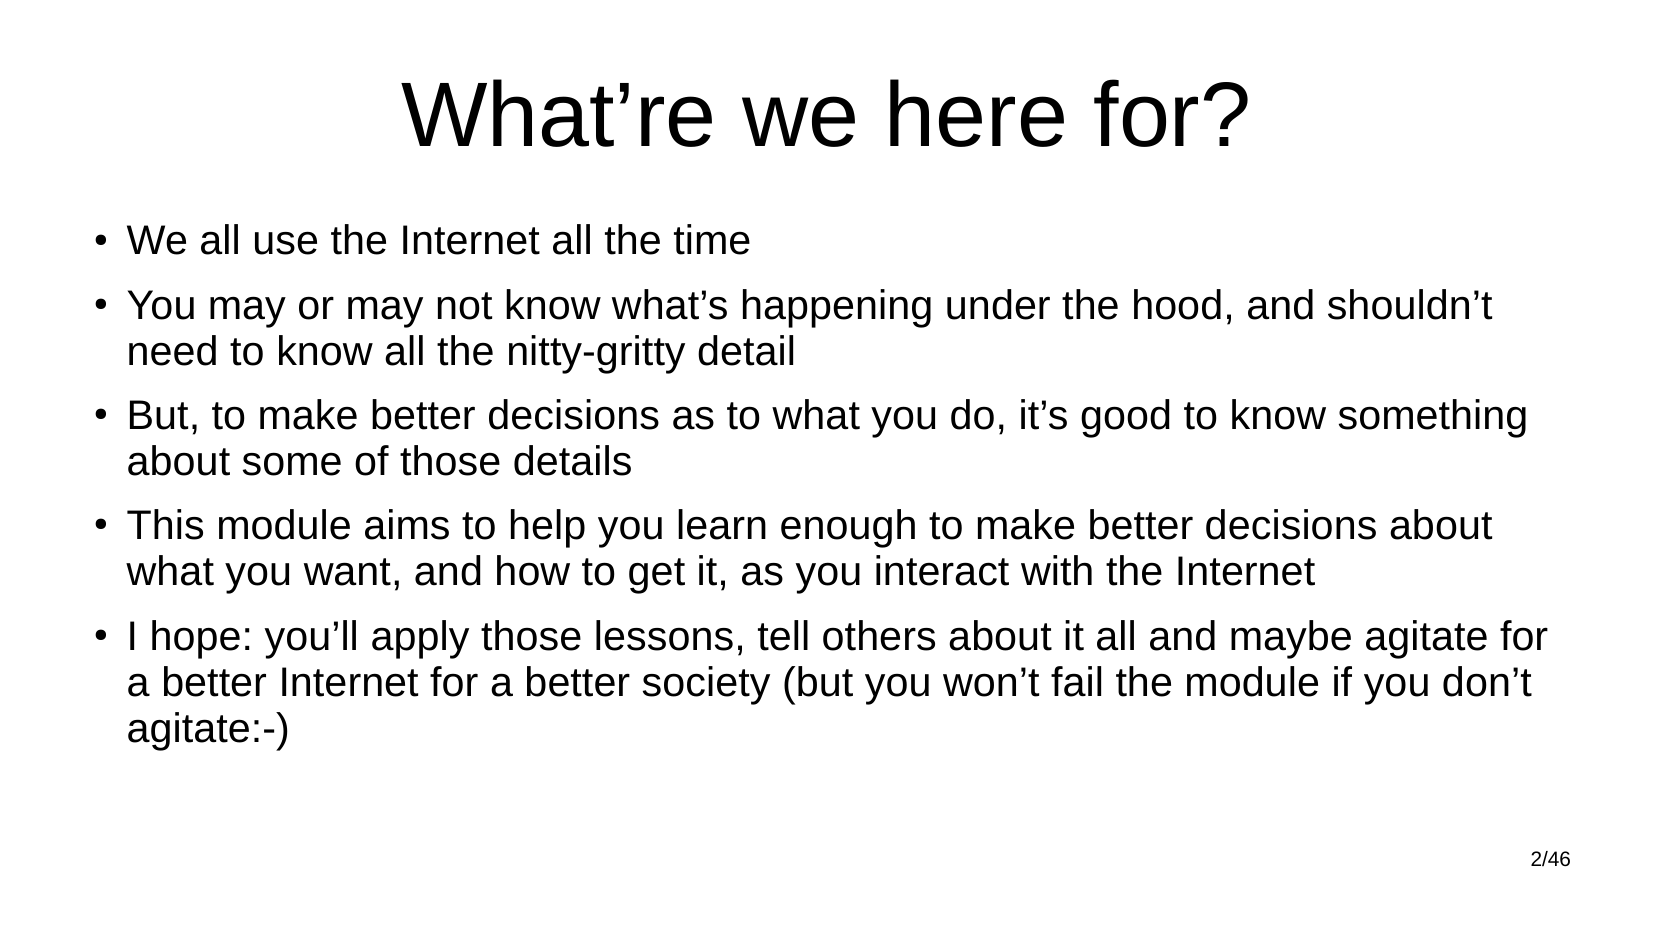

# What’re we here for?
We all use the Internet all the time
You may or may not know what’s happening under the hood, and shouldn’t need to know all the nitty-gritty detail
But, to make better decisions as to what you do, it’s good to know something about some of those details
This module aims to help you learn enough to make better decisions about what you want, and how to get it, as you interact with the Internet
I hope: you’ll apply those lessons, tell others about it all and maybe agitate for a better Internet for a better society (but you won’t fail the module if you don’t agitate:-)
2